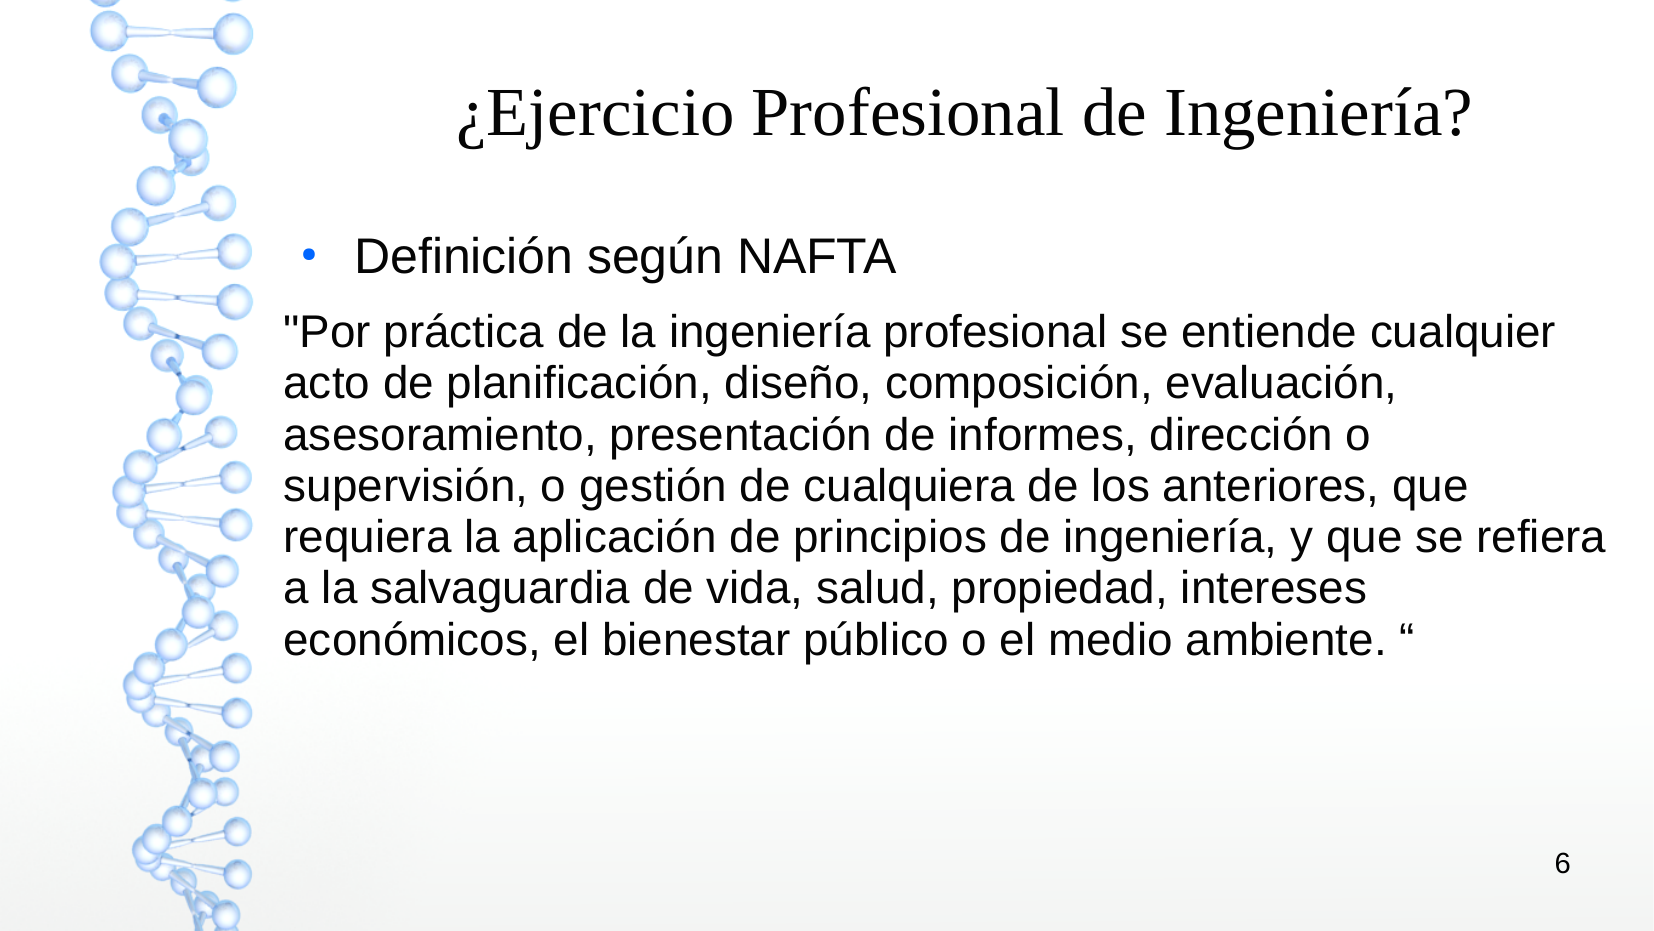

# ¿Ejercicio Profesional de Ingeniería?
Definición según NAFTA
"Por práctica de la ingeniería profesional se entiende cualquier acto de planificación, diseño, composición, evaluación, asesoramiento, presentación de informes, dirección o supervisión, o gestión de cualquiera de los anteriores, que requiera la aplicación de principios de ingeniería, y que se refiera a la salvaguardia de vida, salud, propiedad, intereses económicos, el bienestar público o el medio ambiente. “
6